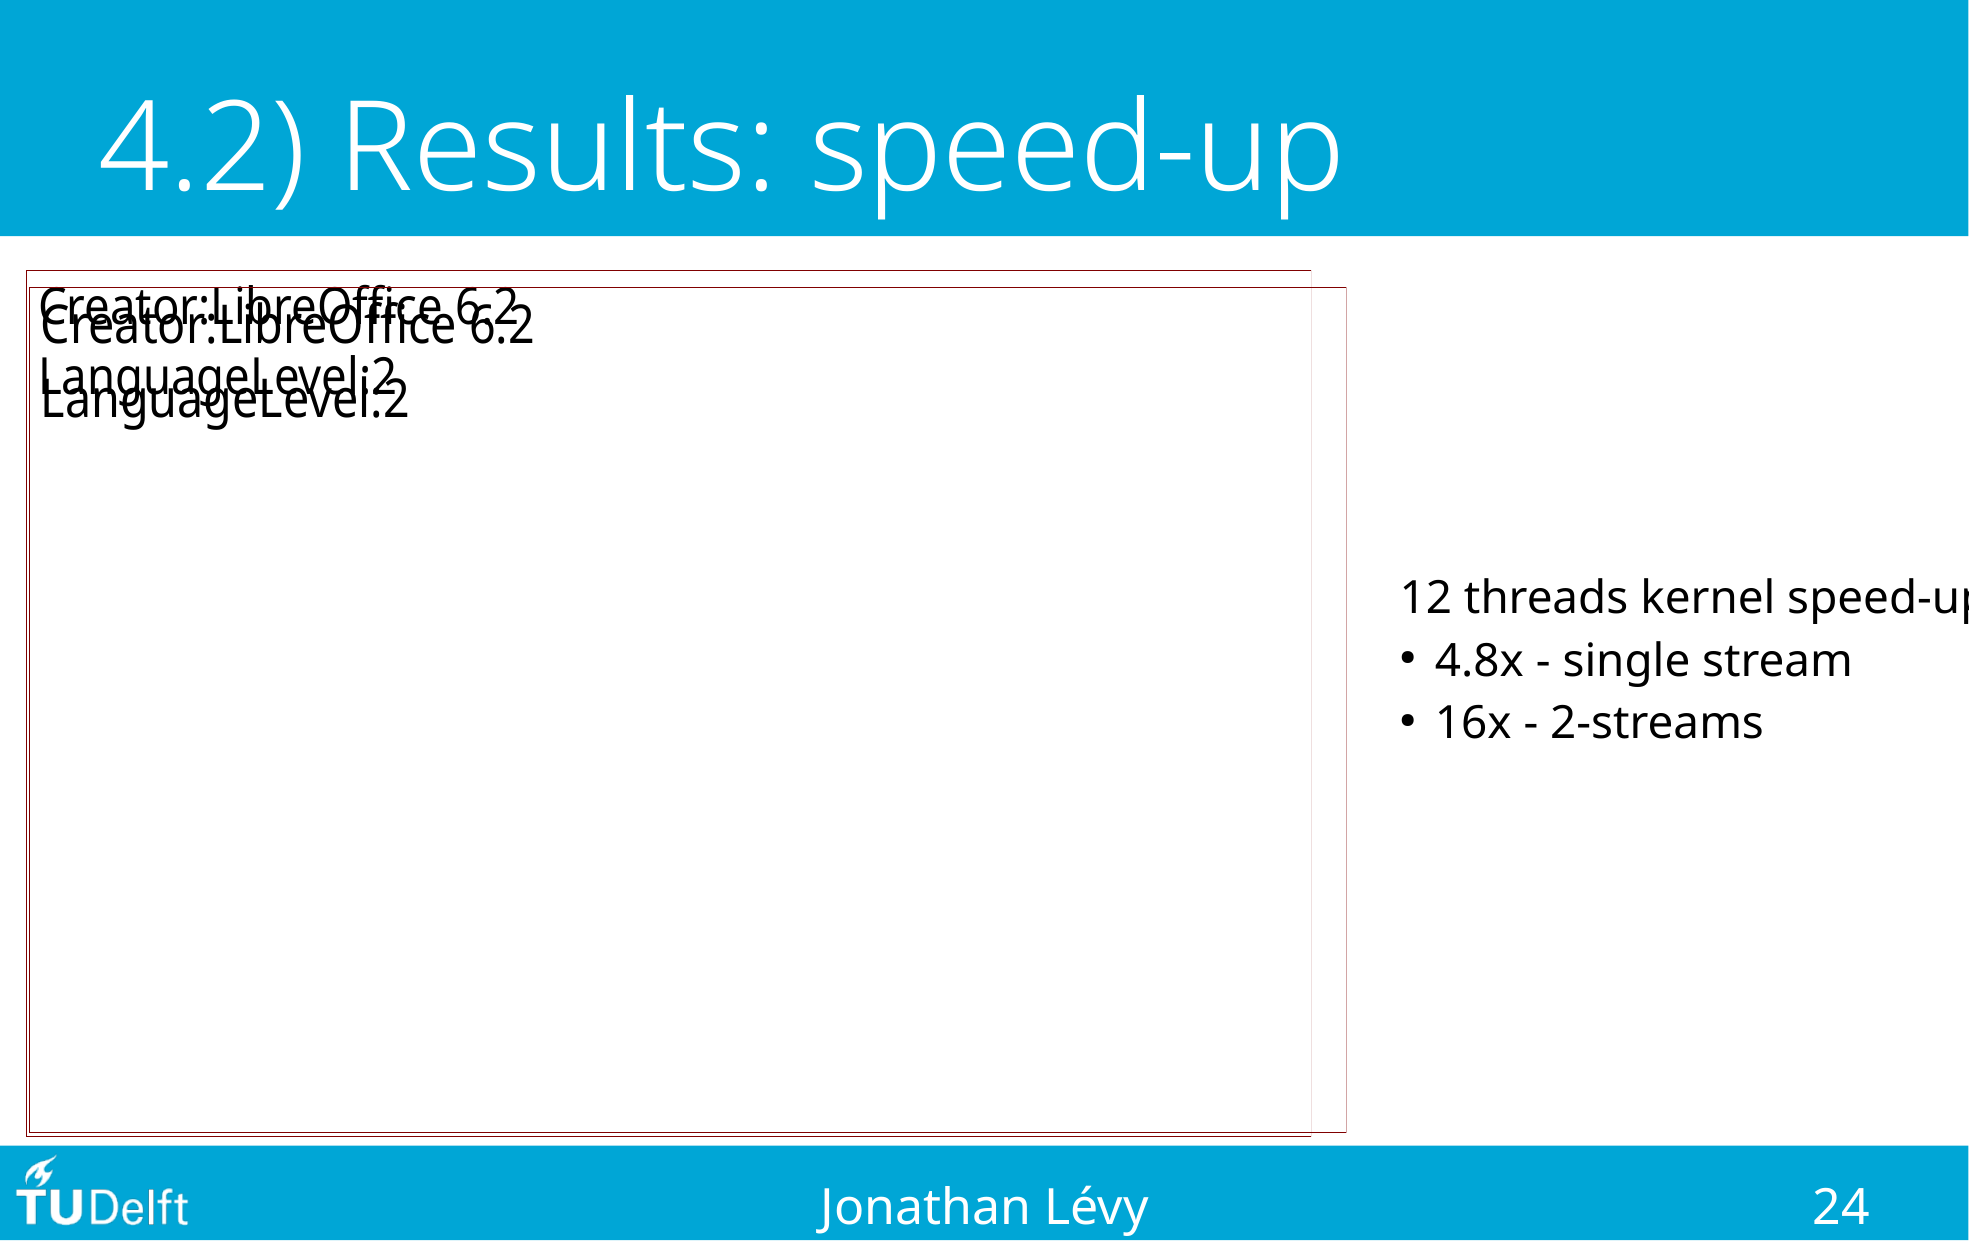

# 4.2) Results: speed-up
12 threads kernel speed-up:
4.8x - single stream
16x - 2-streams
Jonathan Lévy
24